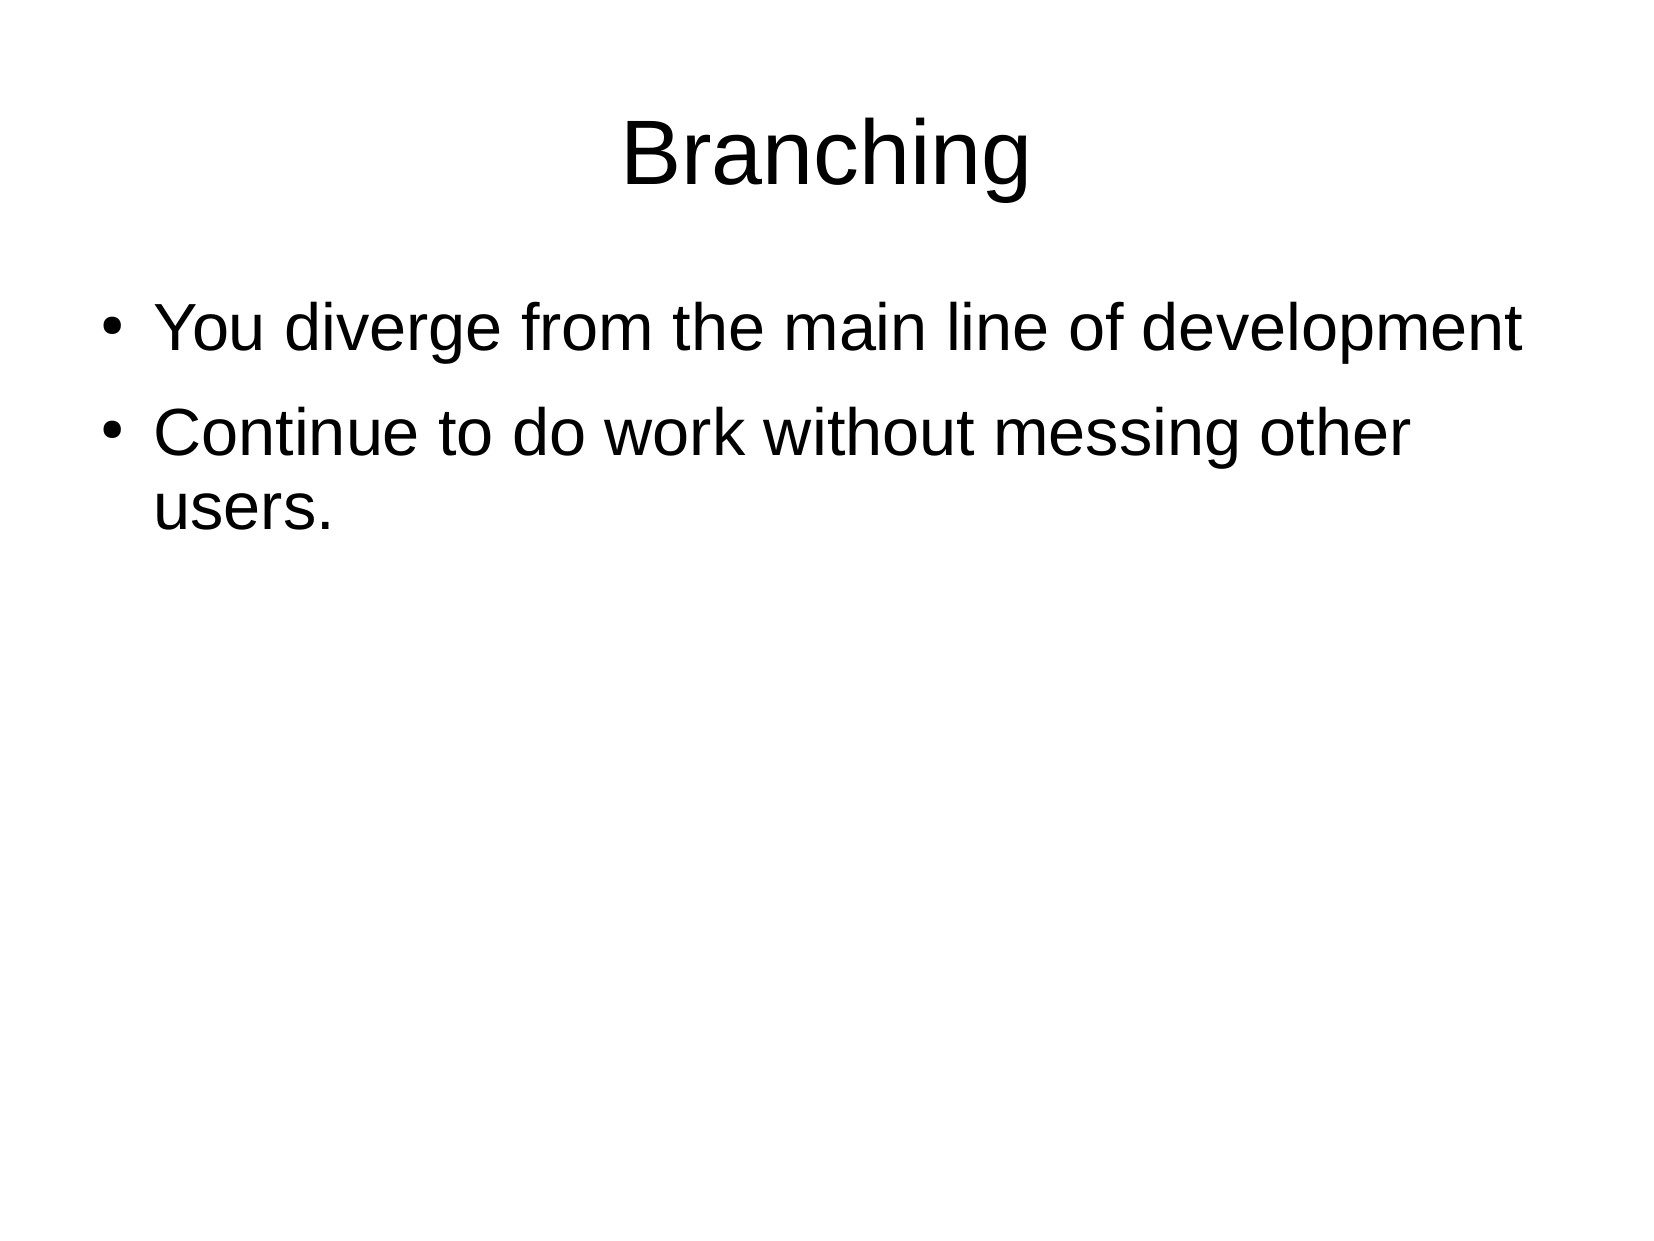

# Branching
You diverge from the main line of development
Continue to do work without messing other users.